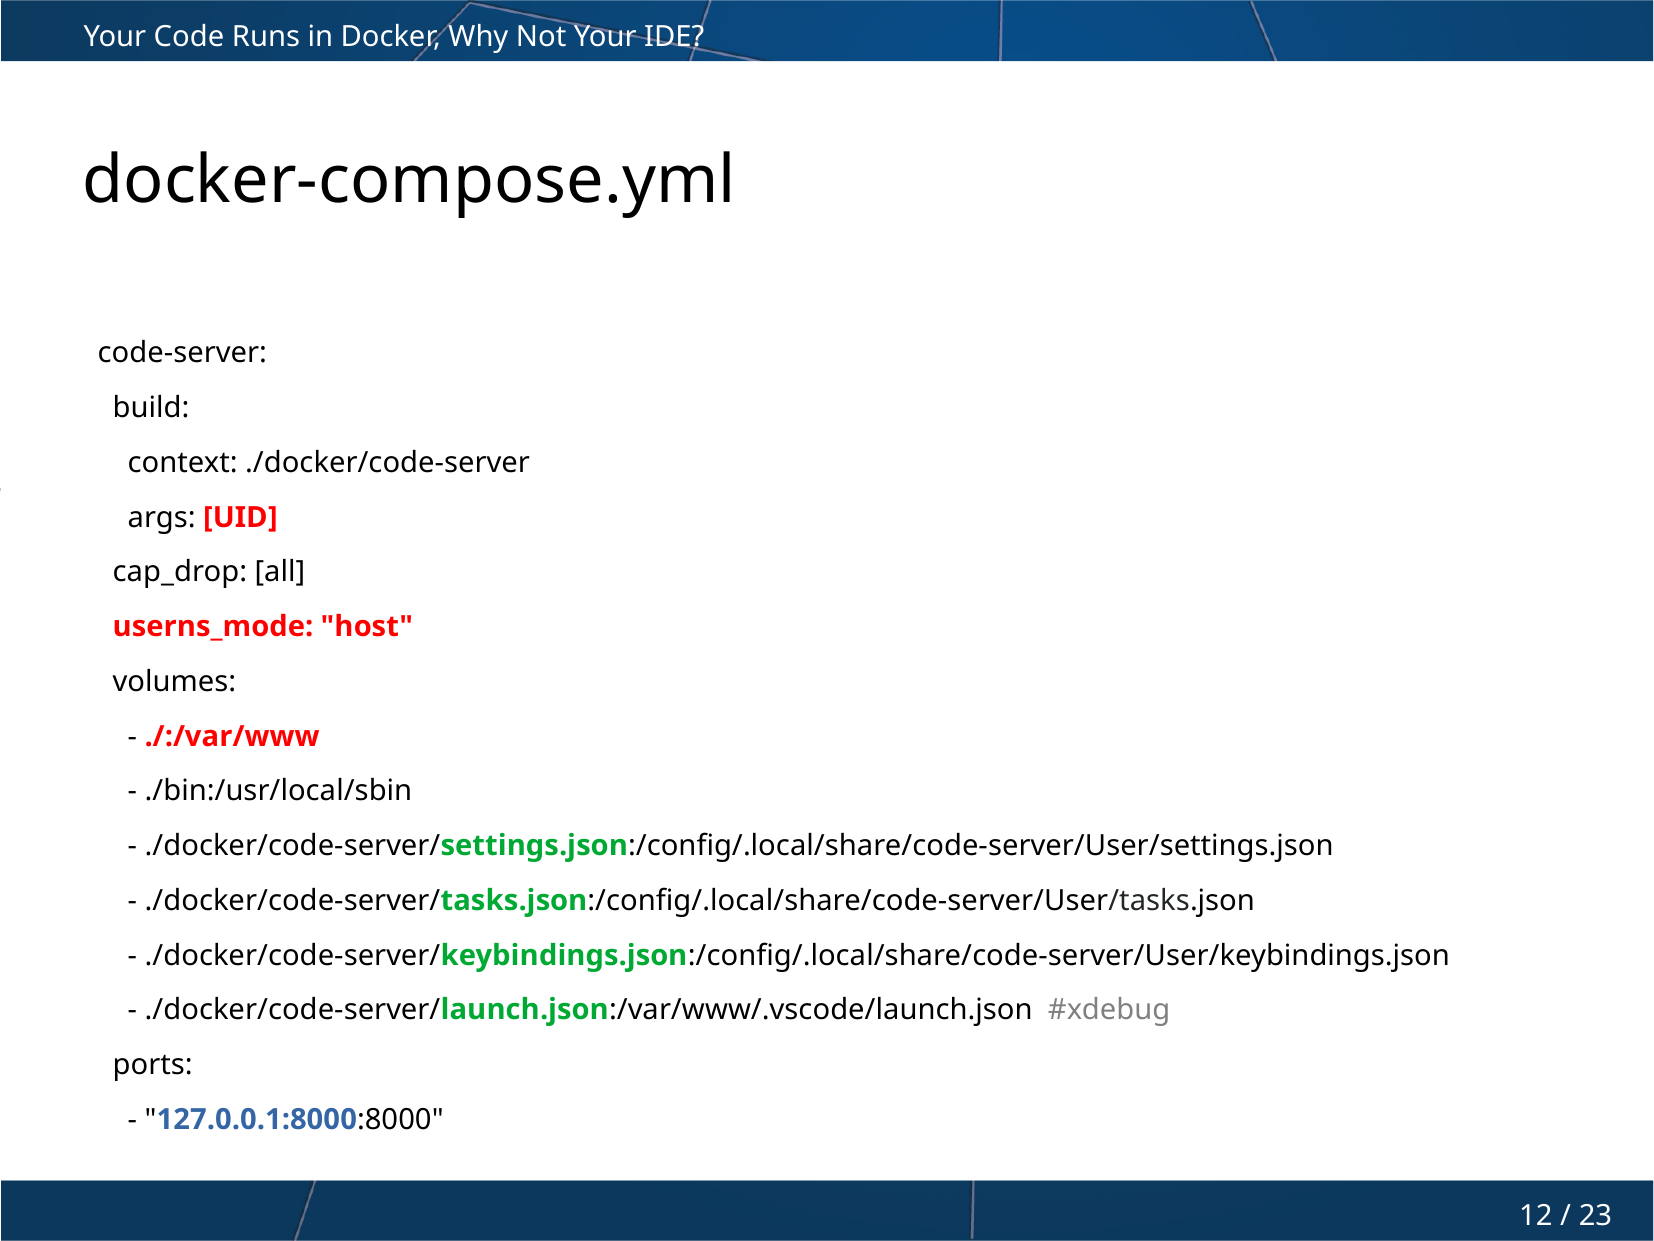

# docker-compose.yml
 code-server:
 build:
 context: ./docker/code-server
 args: [UID]
 cap_drop: [all]
 userns_mode: "host"
 volumes:
 - ./:/var/www
 - ./bin:/usr/local/sbin
 - ./docker/code-server/settings.json:/config/.local/share/code-server/User/settings.json
 - ./docker/code-server/tasks.json:/config/.local/share/code-server/User/tasks.json
 - ./docker/code-server/keybindings.json:/config/.local/share/code-server/User/keybindings.json
 - ./docker/code-server/launch.json:/var/www/.vscode/launch.json #xdebug
 ports:
 - "127.0.0.1:8000:8000"